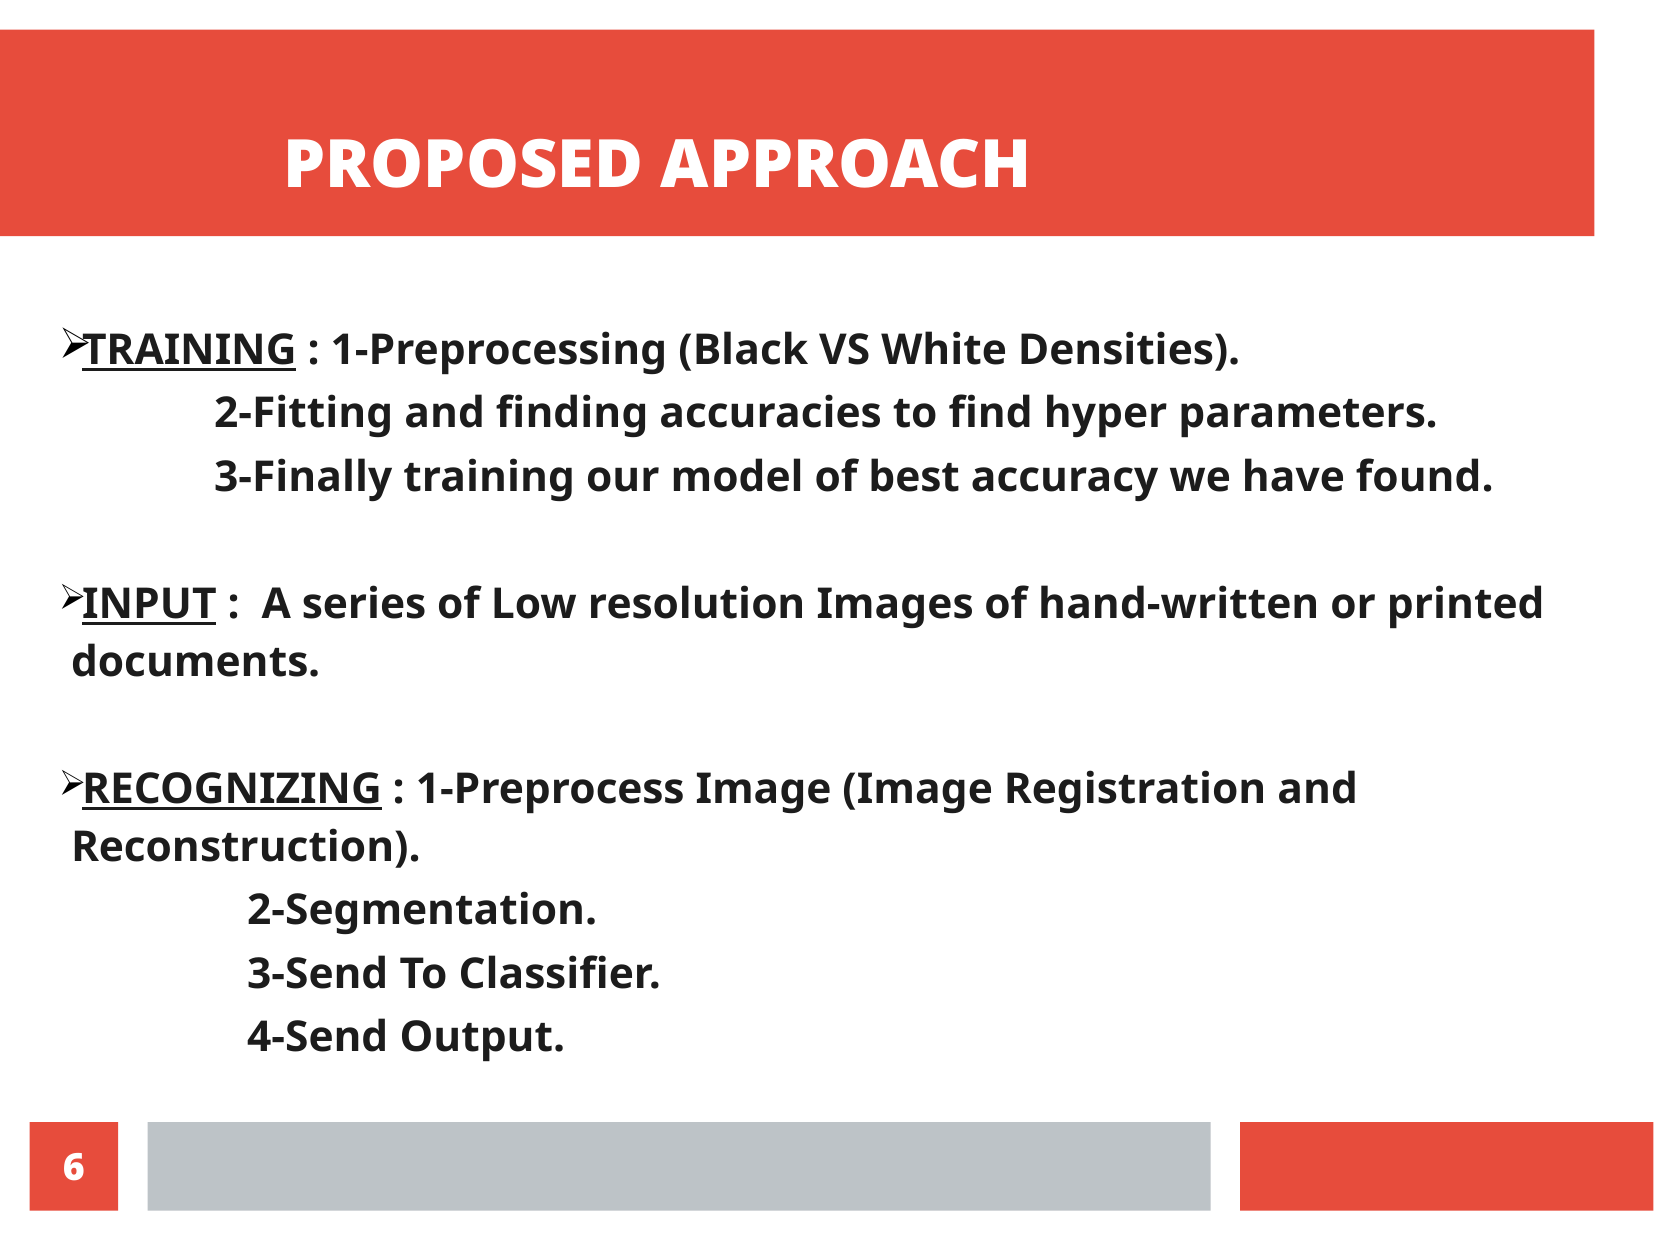

# PROPOSED APPROACH
 TRAINING : 1-Preprocessing (Black VS White Densities).
 2-Fitting and finding accuracies to find hyper parameters.
 3-Finally training our model of best accuracy we have found.
 INPUT : A series of Low resolution Images of hand-written or printed documents.
 RECOGNIZING : 1-Preprocess Image (Image Registration and Reconstruction).
 2-Segmentation.
 3-Send To Classifier.
 4-Send Output.
6